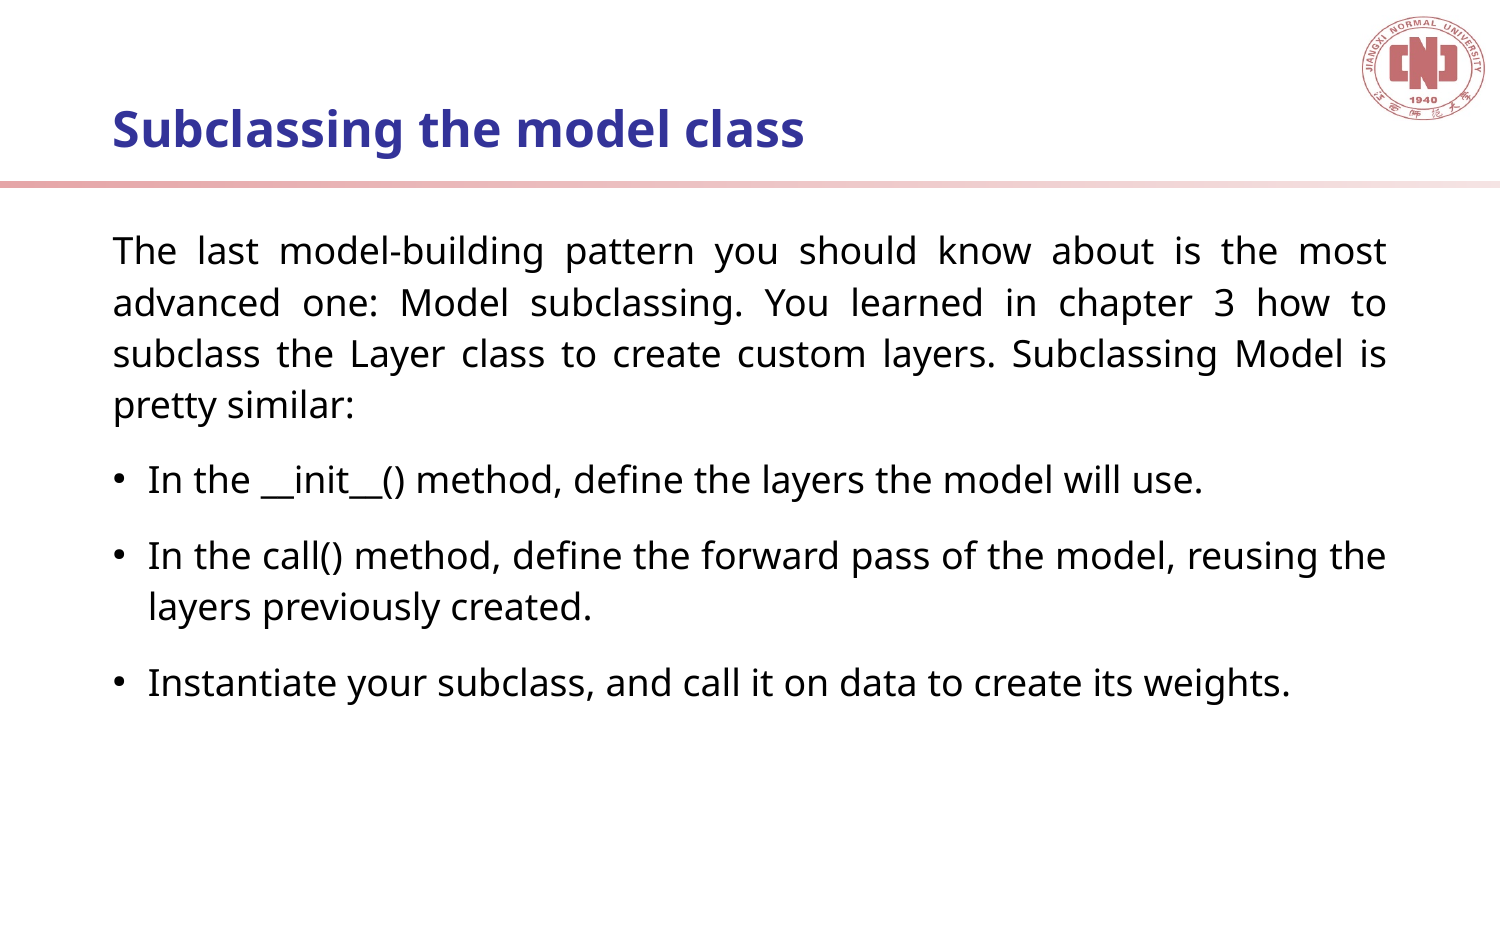

# Subclassing the model class
The last model-building pattern you should know about is the most advanced one: Model subclassing. You learned in chapter 3 how to subclass the Layer class to create custom layers. Subclassing Model is pretty similar:
In the __init__() method, define the layers the model will use.
In the call() method, define the forward pass of the model, reusing the layers previously created.
Instantiate your subclass, and call it on data to create its weights.